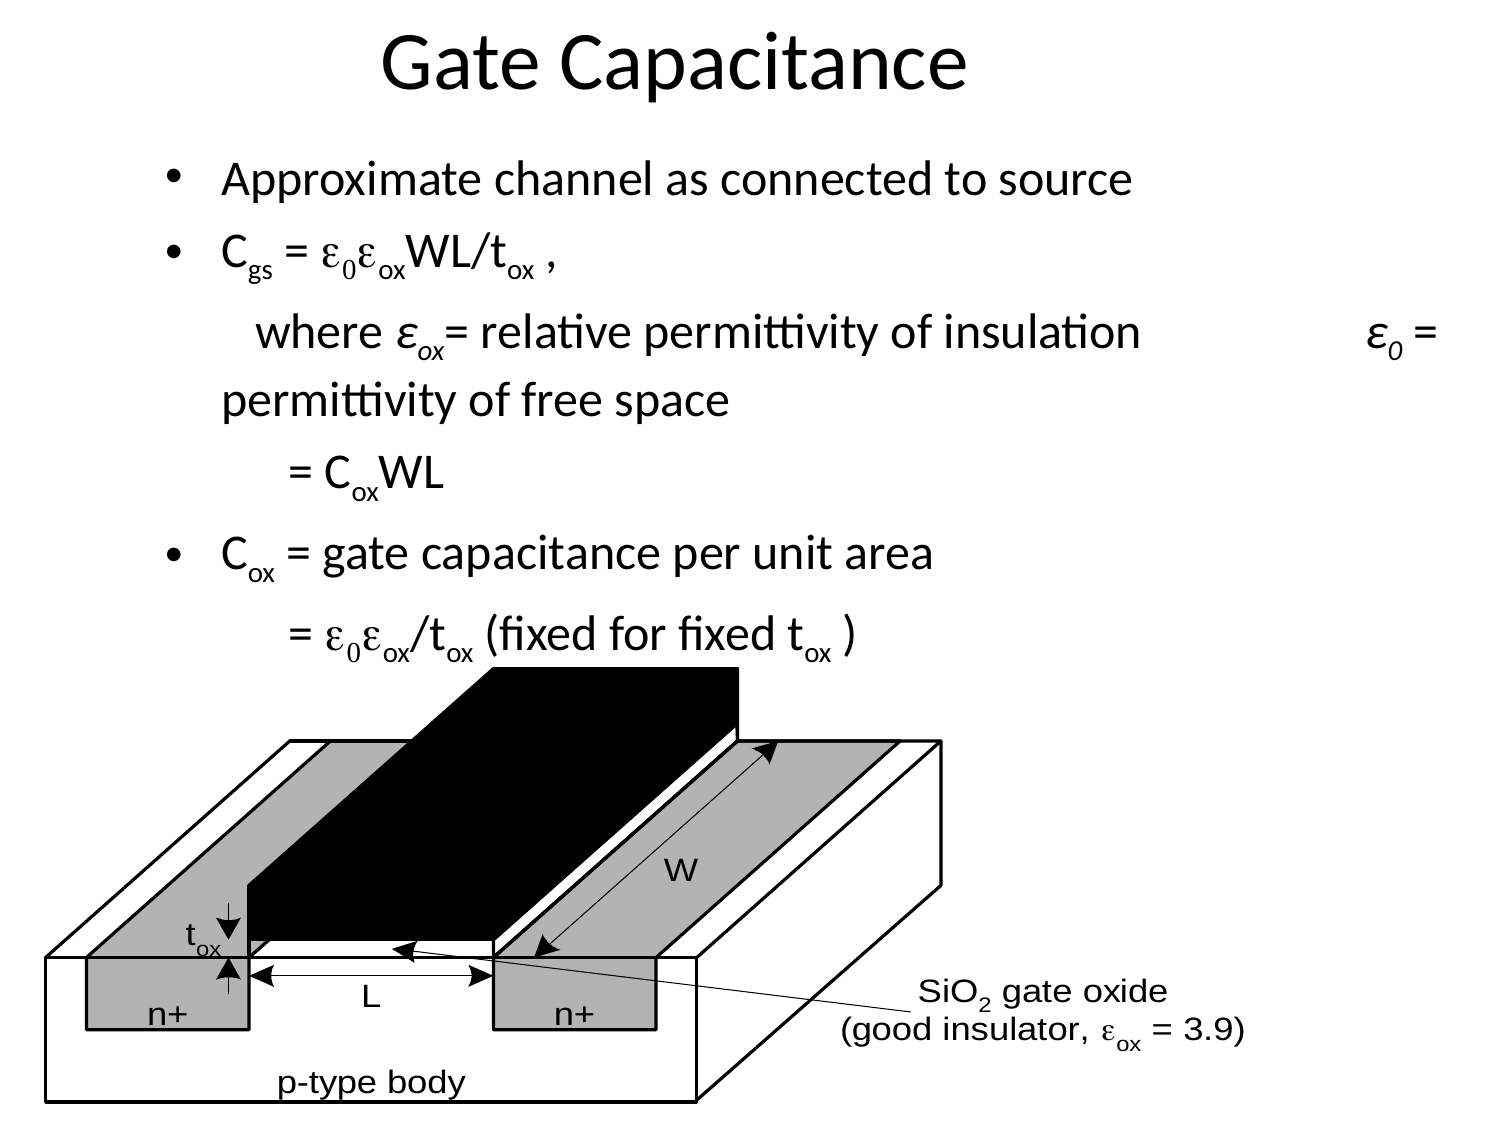

# Gate Capacitance
Approximate channel as connected to source
Cgs = oxWL/tox ,
 where εox= relative permittivity of insulation		ε0 = permittivity of free space
	 = CoxWL
Cox = gate capacitance per unit area
	 = ox/tox (fixed for fixed tox )